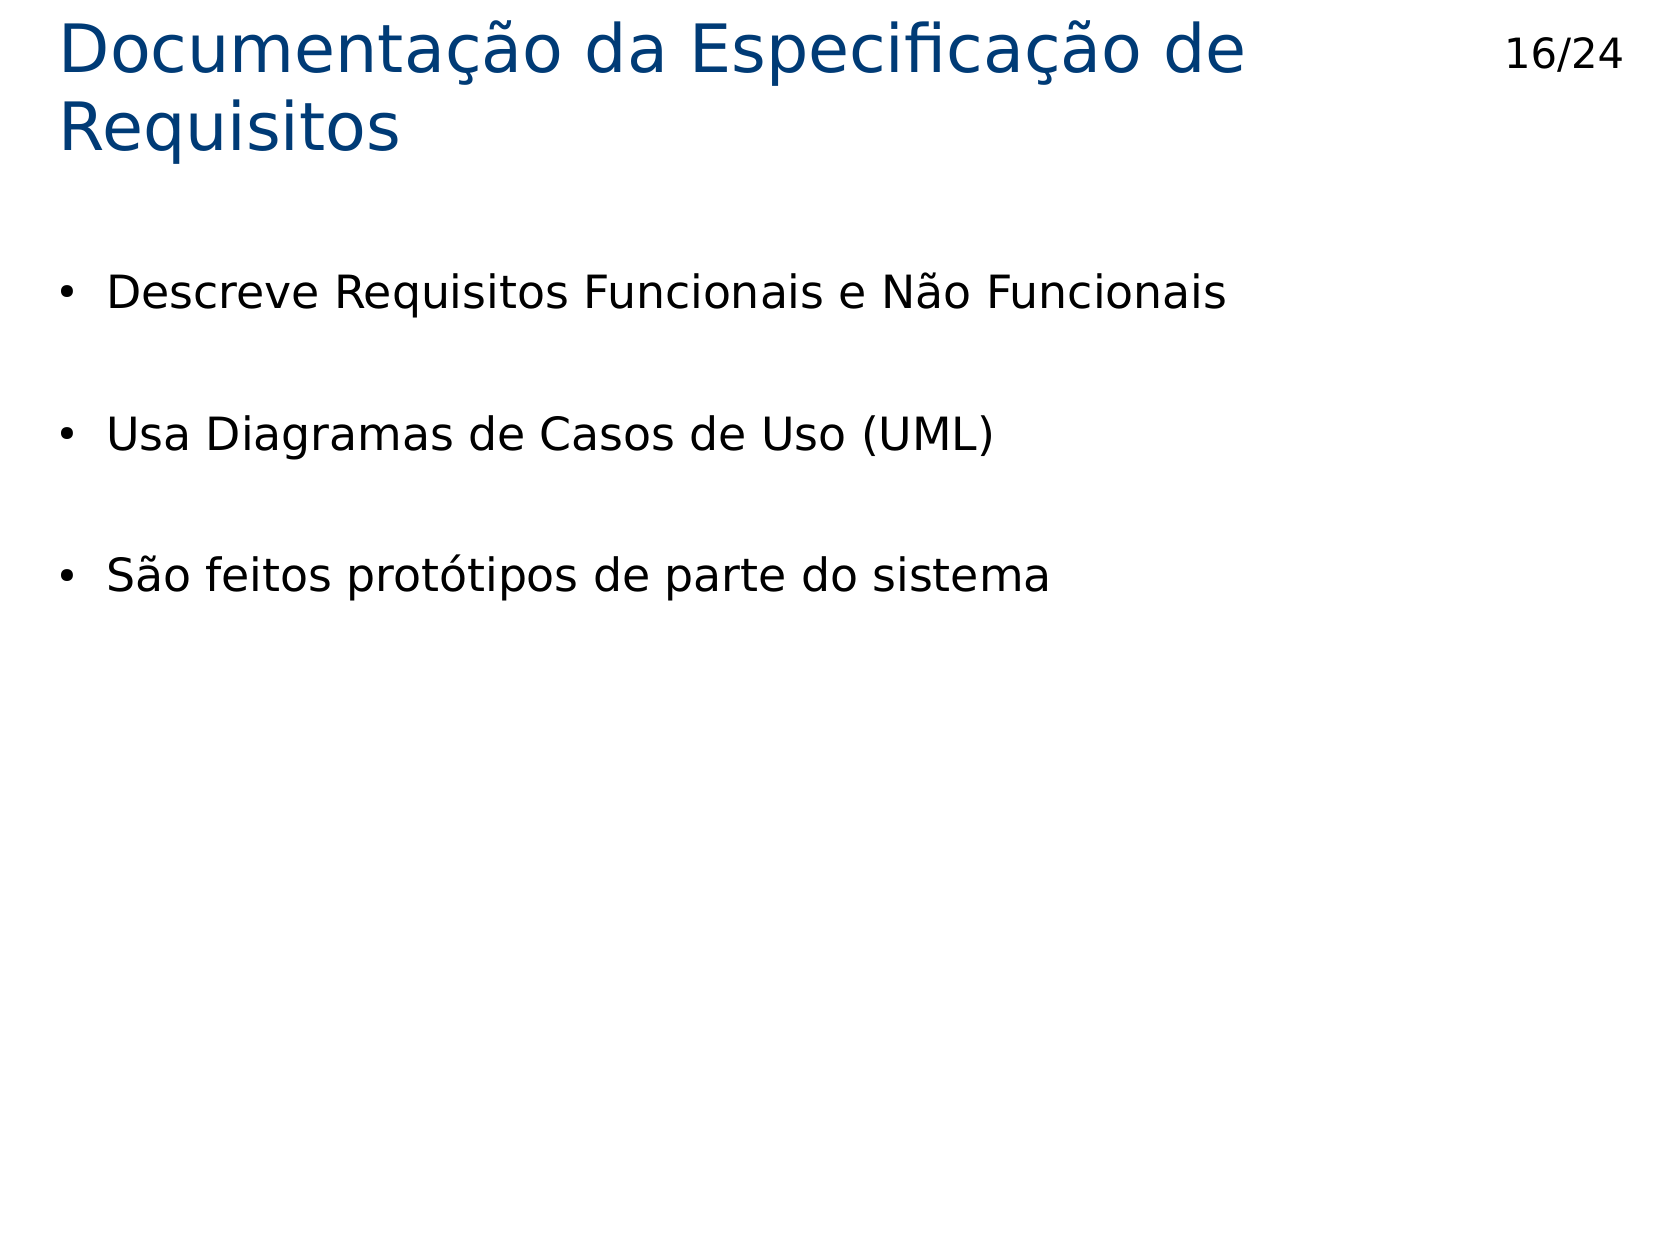

# Documentação da Especificação de Requisitos
16
Descreve Requisitos Funcionais e Não Funcionais
Usa Diagramas de Casos de Uso (UML)
São feitos protótipos de parte do sistema